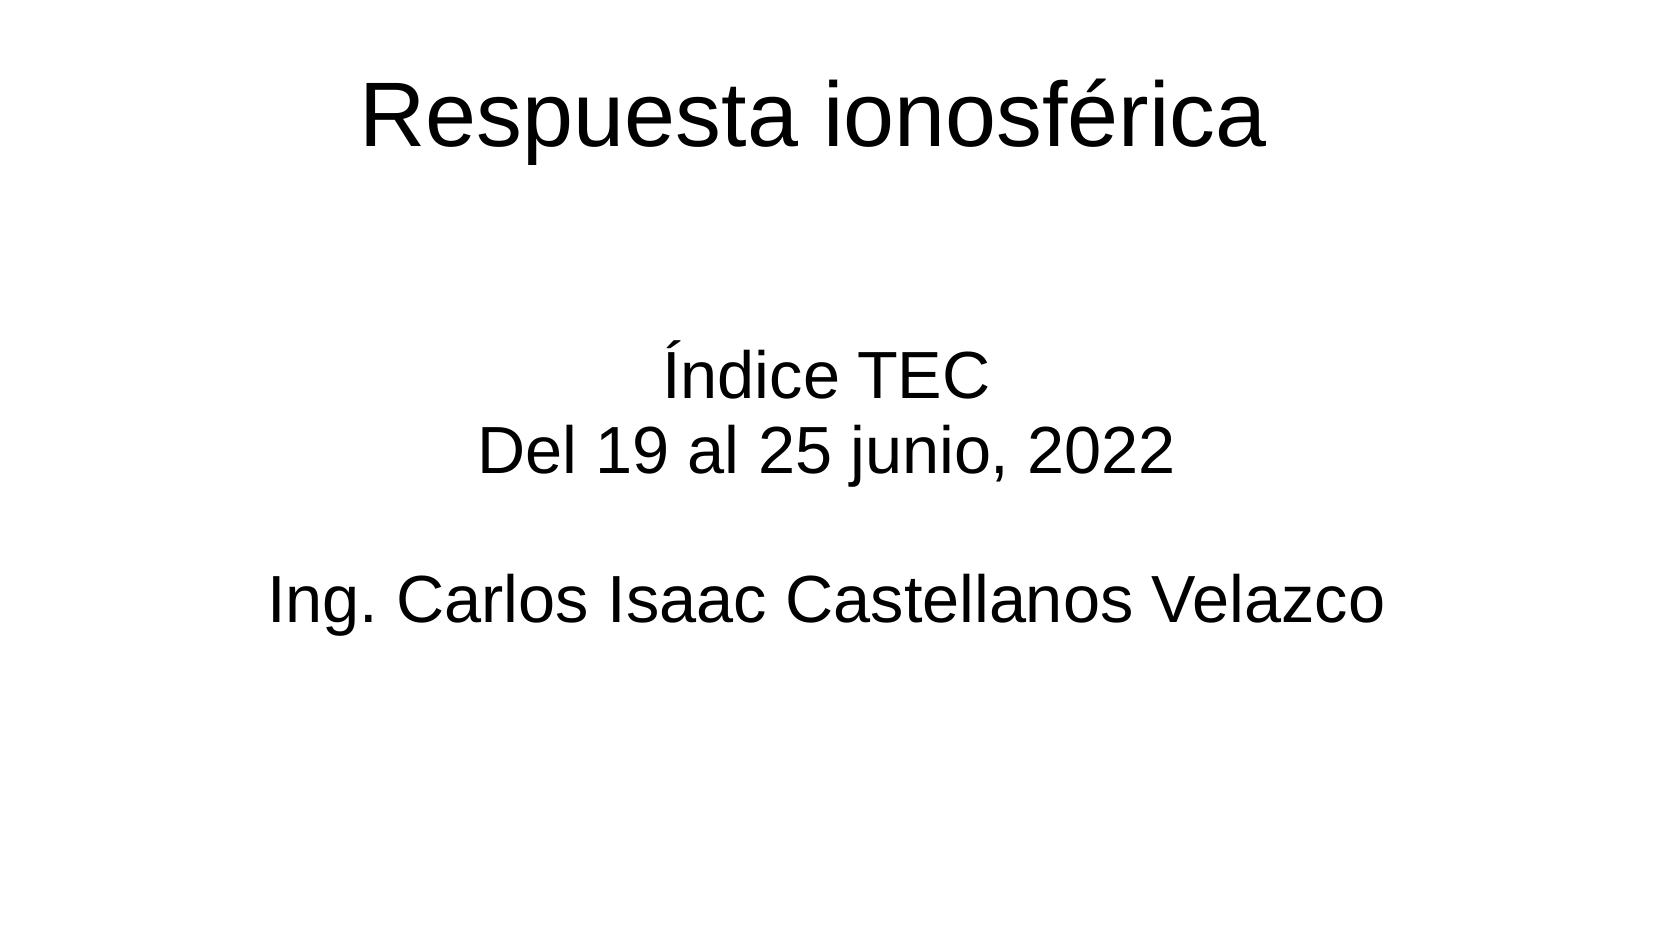

# Respuesta ionosférica
Índice TEC
Del 19 al 25 junio, 2022
Ing. Carlos Isaac Castellanos Velazco